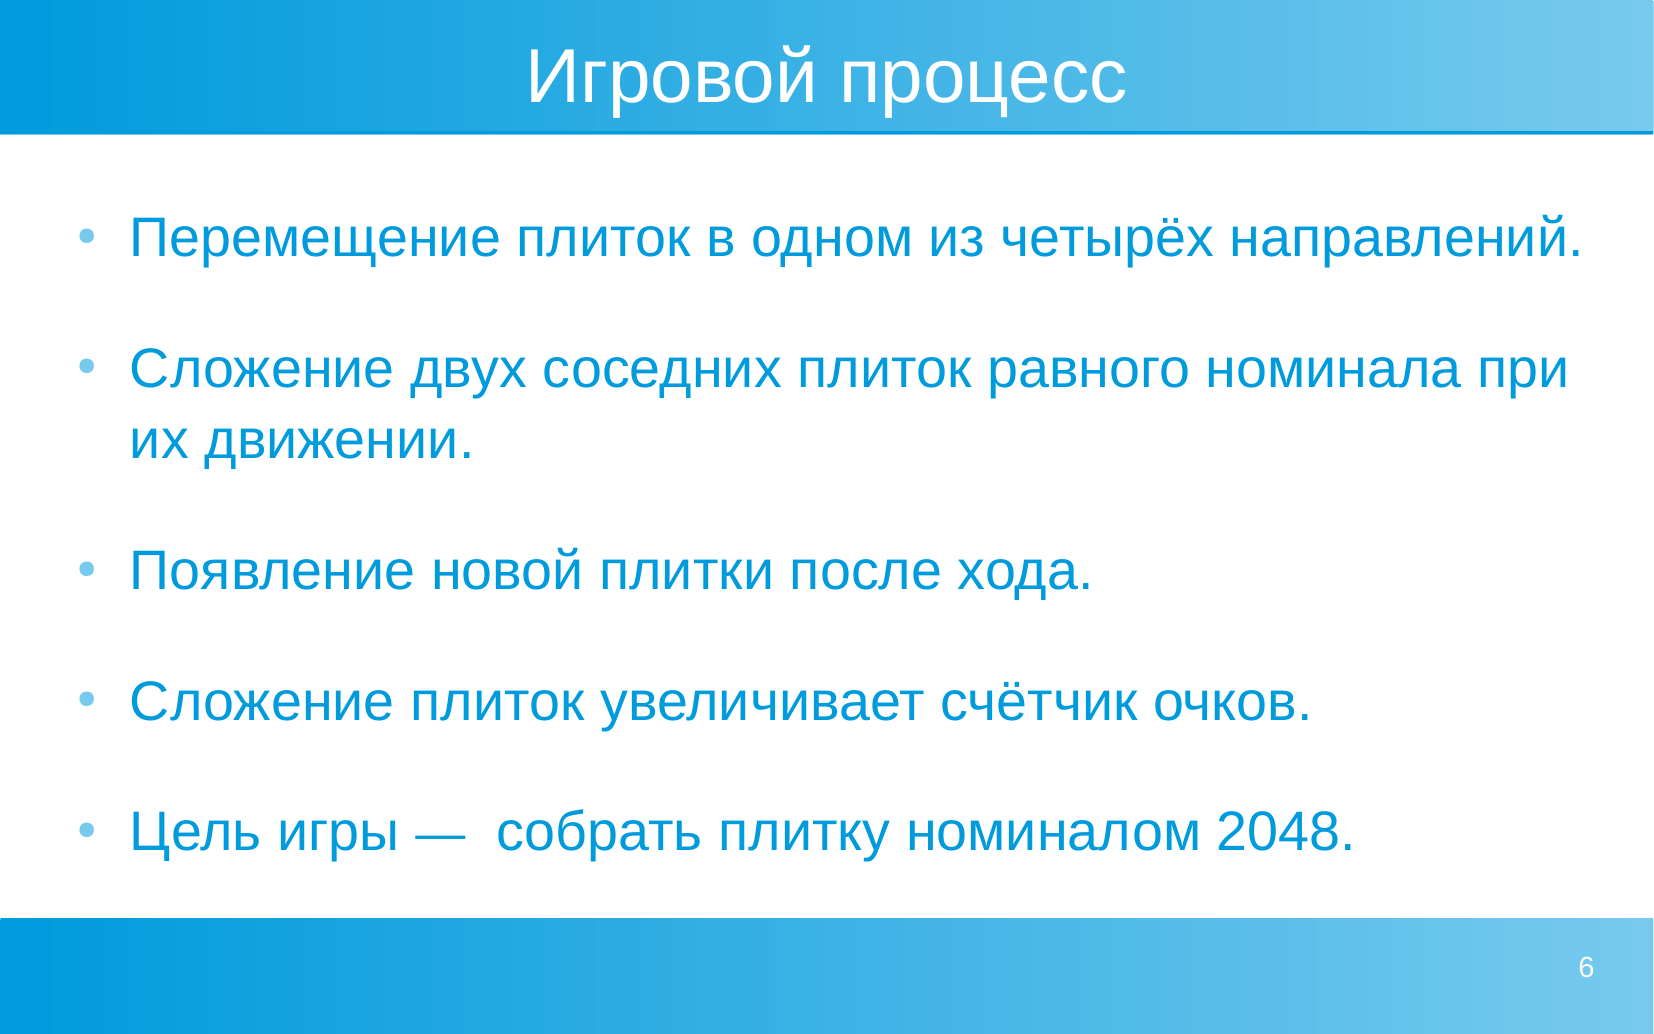

# Игровой процесс
Перемещение плиток в одном из четырёх направлений.
Сложение двух соседних плиток равного номинала при их движении.
Появление новой плитки после хода.
Сложение плиток увеличивает счётчик очков.
Цель игры — собрать плитку номиналом 2048.
6